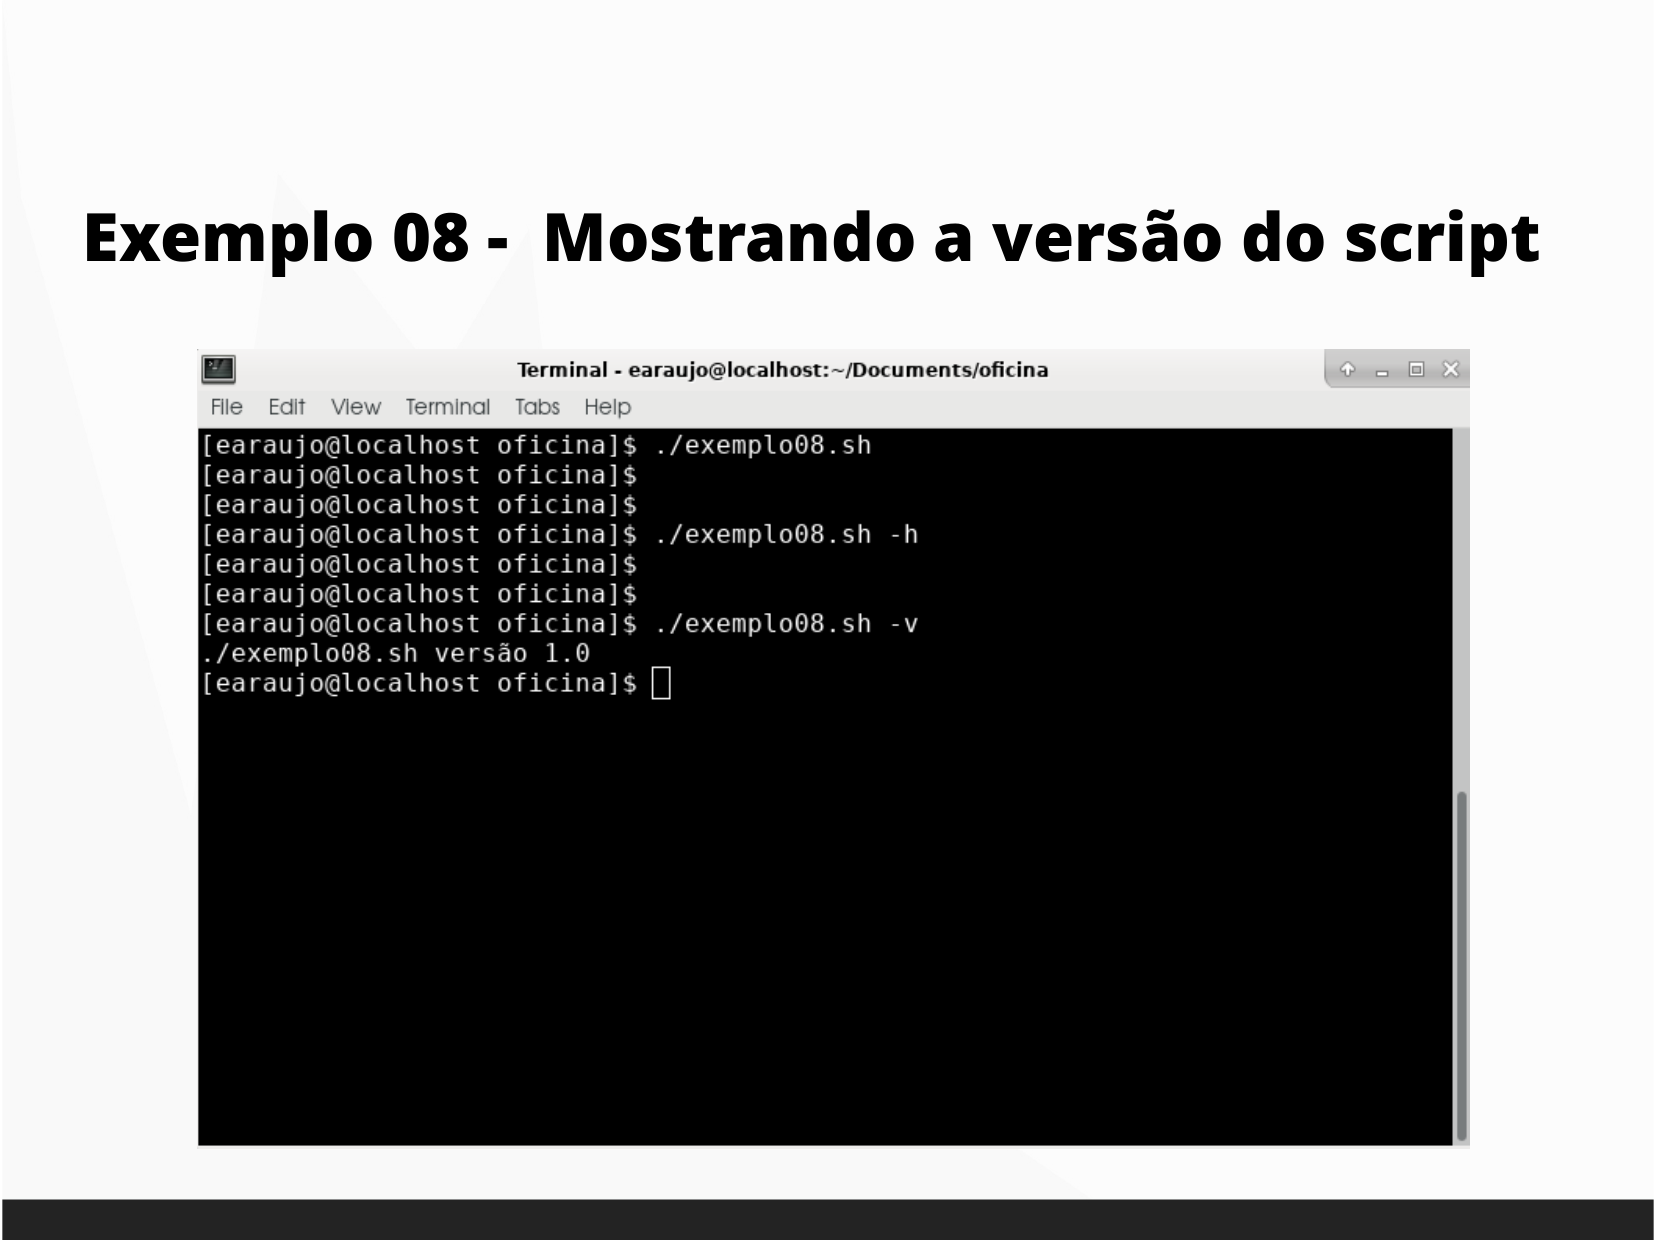

# Exemplo 08 - Mostrando a versão do script